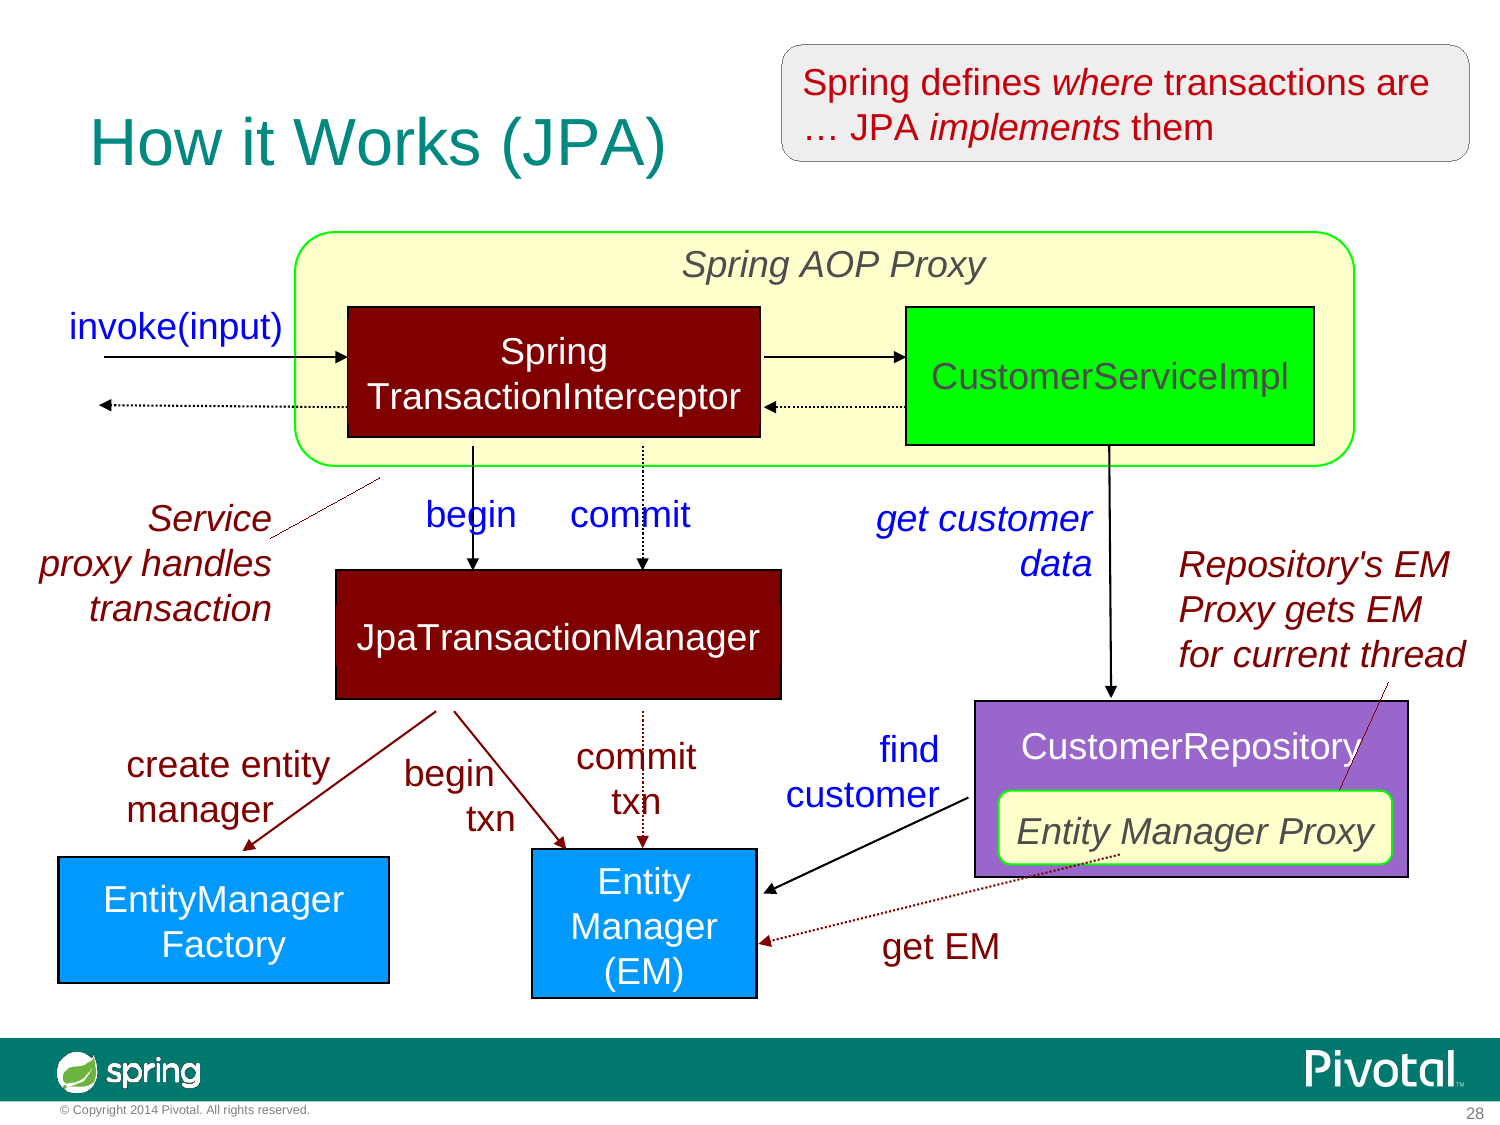

# How it Works (JPA)
Spring defines where transactions are
… JPA implements them
Spring AOP Proxy
invoke(input)
Spring
TransactionInterceptor
CustomerServiceImpl
begin
commit
Service
proxy handles
transaction
get customer
data
Repository's EM
Proxy gets EM
for current thread
JpaTransactionManager
CustomerRepository
find
customer
commit
txn
create entity
manager
begin
txn
Entity Manager Proxy
Entity
Manager (EM)
EntityManager
Factory
get EM